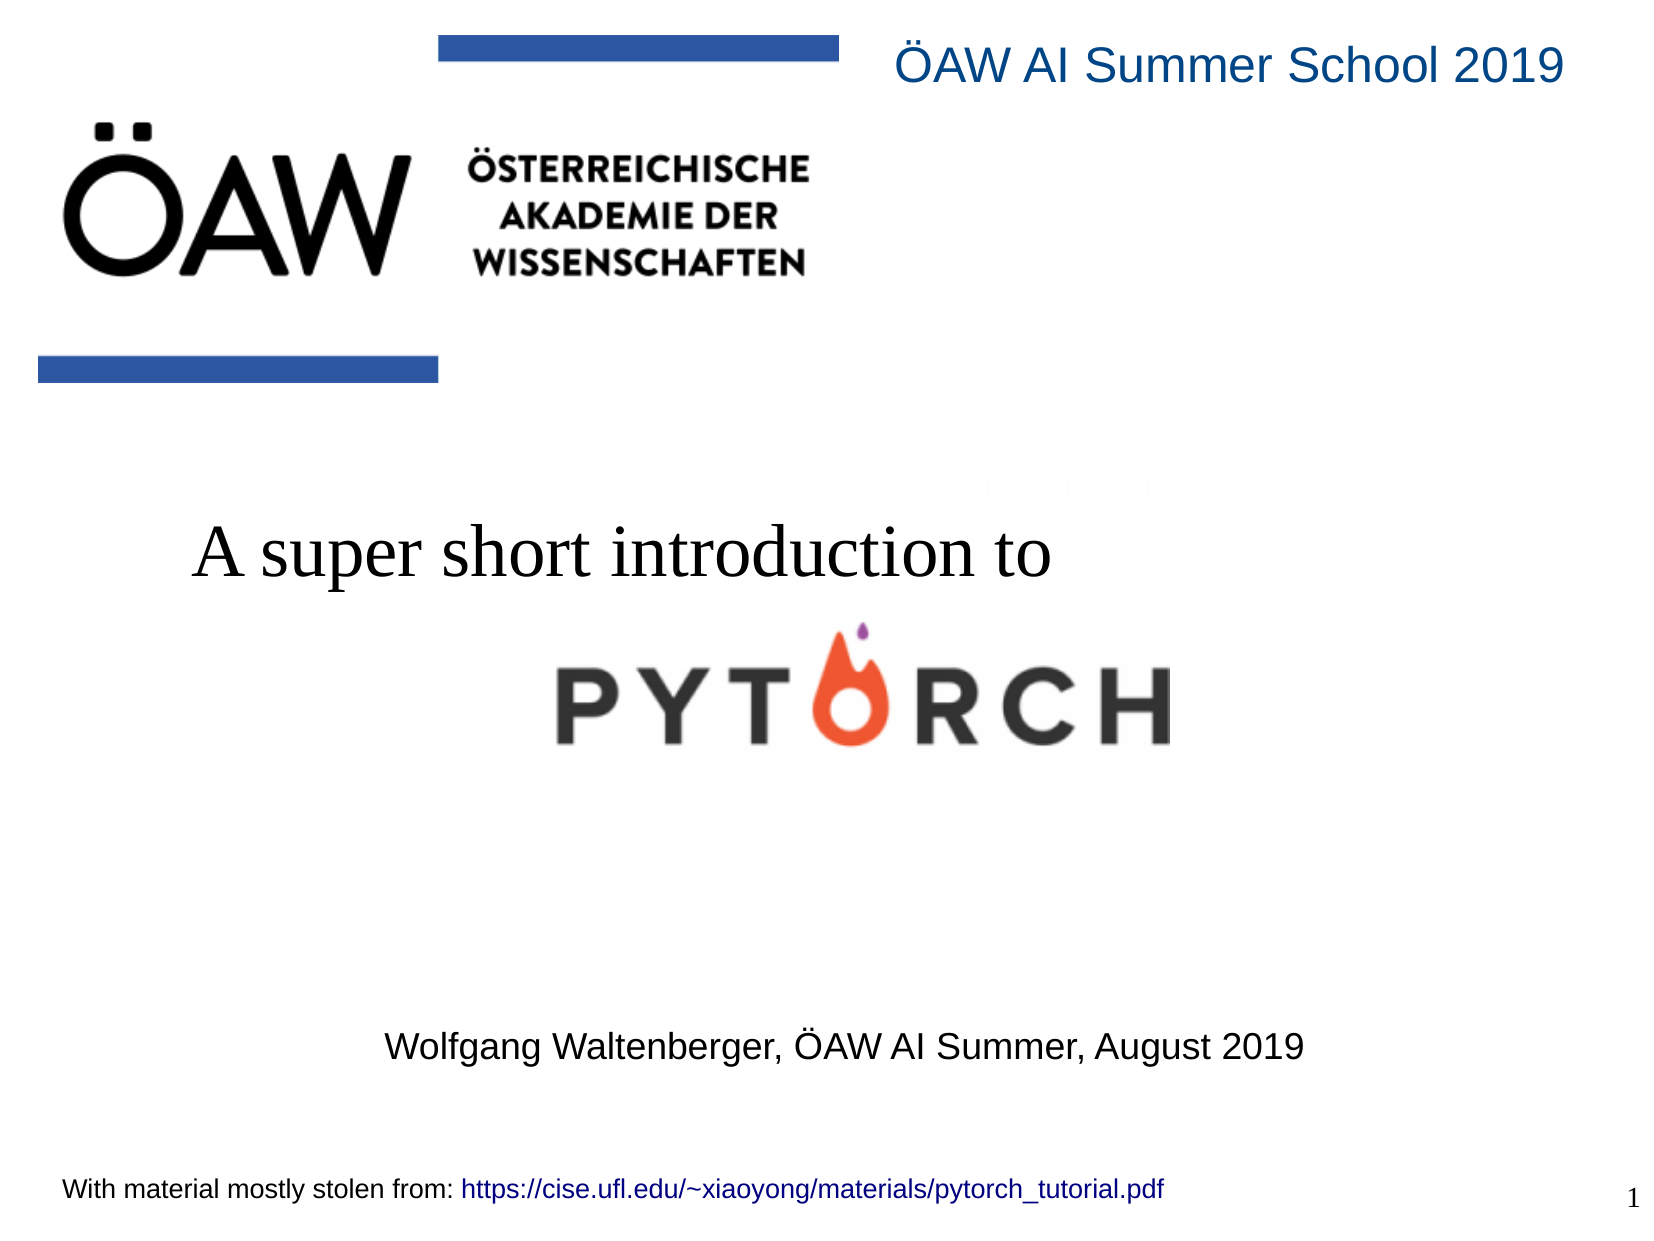

ÖAW AI Summer School 2019
A super short introduction to
Wolfgang Waltenberger, ÖAW AI Summer, August 2019
With material mostly stolen from: https://cise.ufl.edu/~xiaoyong/materials/pytorch_tutorial.pdf